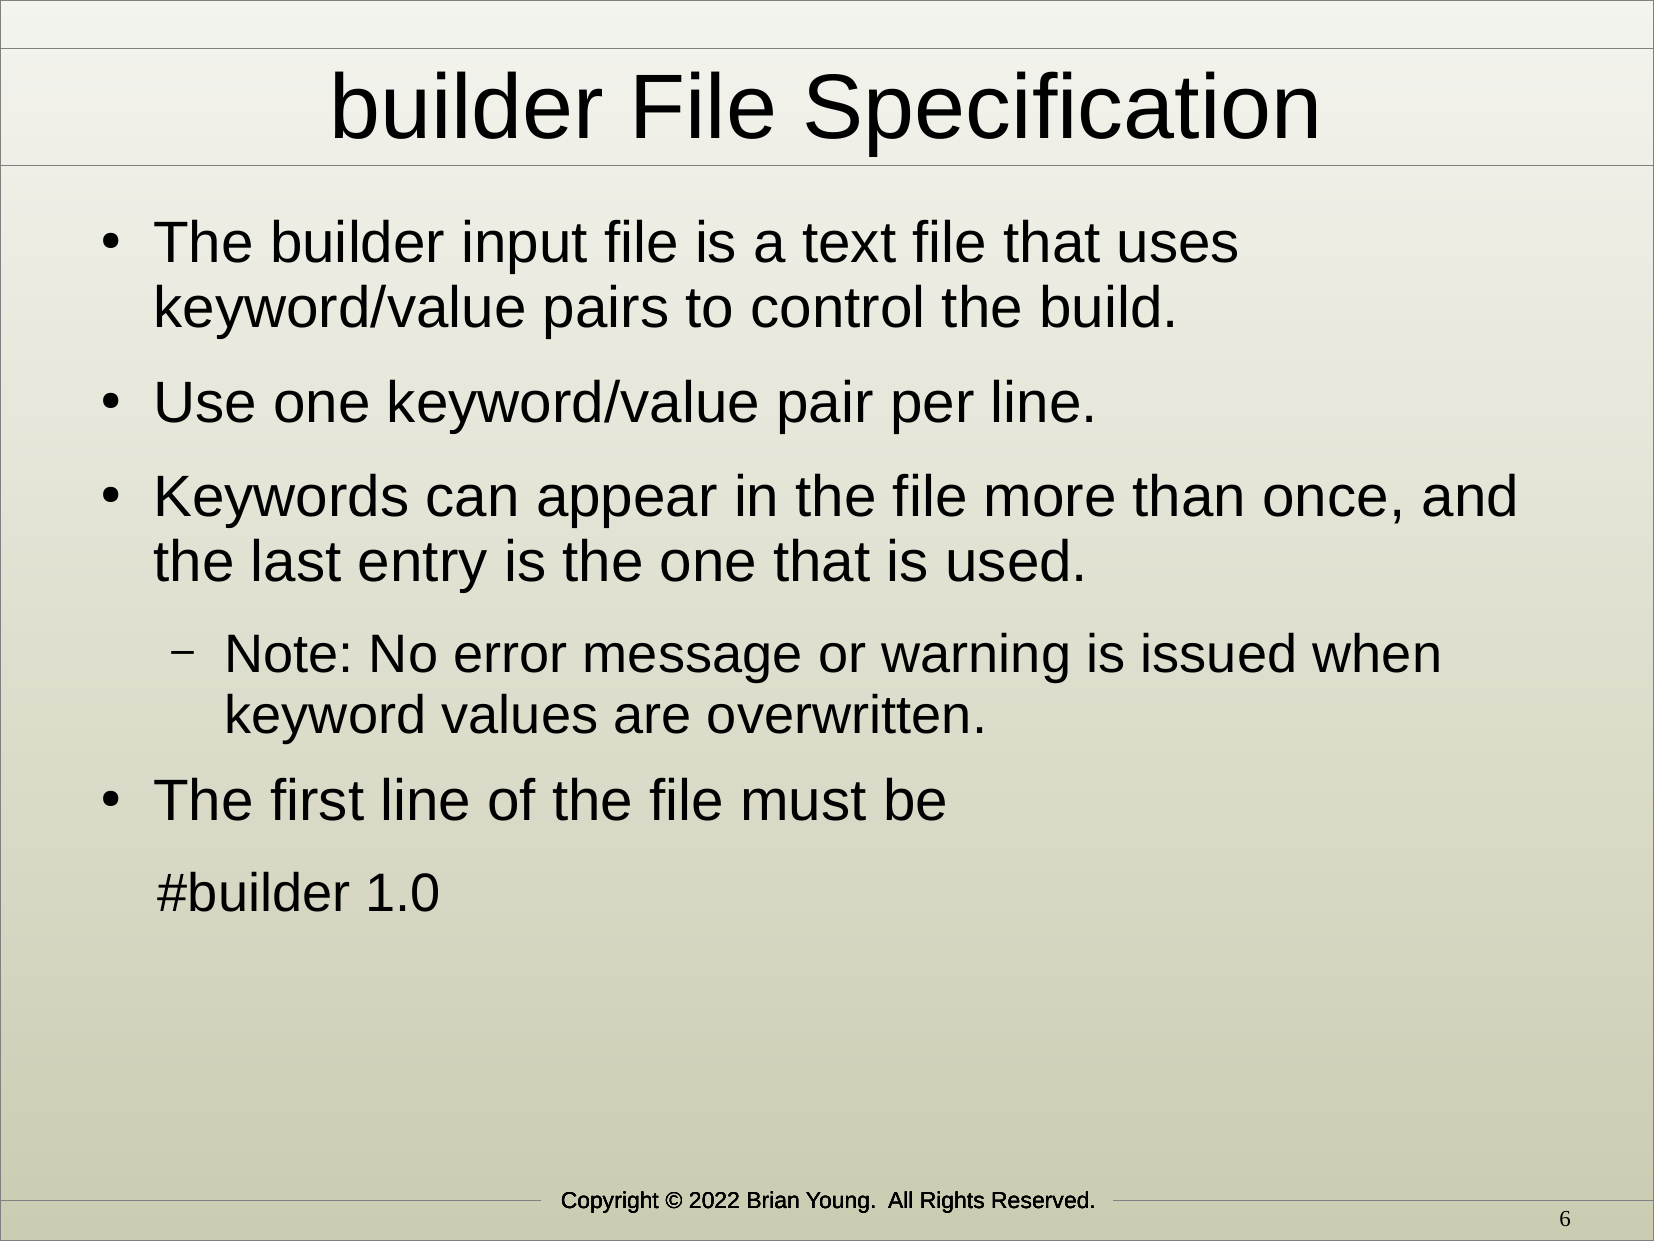

# builder File Specification
The builder input file is a text file that uses keyword/value pairs to control the build.
Use one keyword/value pair per line.
Keywords can appear in the file more than once, and the last entry is the one that is used.
Note: No error message or warning is issued when keyword values are overwritten.
The first line of the file must be
#builder 1.0
6